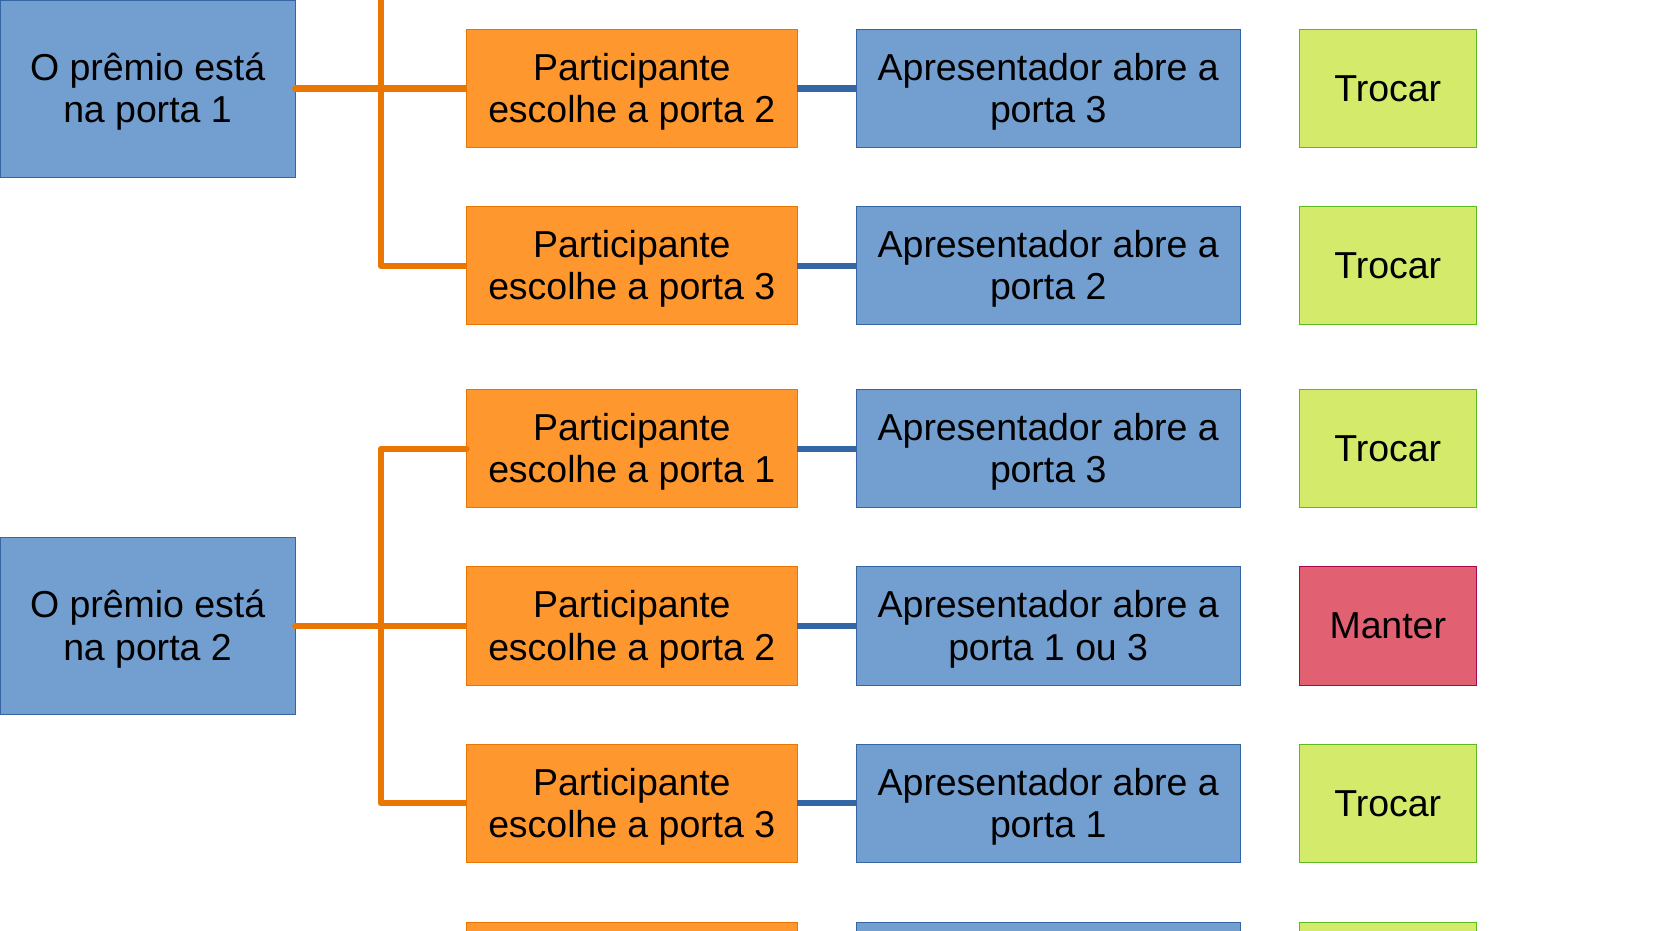

O prêmio está na porta 1
Participante escolhe a porta 1
Apresentador abre a porta 2 ou 3
Manter
Participante escolhe a porta 2
Apresentador abre a porta 3
Trocar
Participante escolhe a porta 3
Apresentador abre a porta 2
Trocar
Participante escolhe a porta 1
Apresentador abre a porta 3
Trocar
O prêmio está na porta 2
Participante escolhe a porta 2
Apresentador abre a porta 1 ou 3
Manter
Participante escolhe a porta 3
Apresentador abre a porta 1
Trocar
Participante escolhe a porta 1
Apresentador abre a porta 2
Trocar
O prêmio está na porta 3
Participante escolhe a porta 2
Apresentador abre a porta 1
Trocar
Participante escolhe a porta 3
Apresentador abre a porta 1 ou 2
Manter